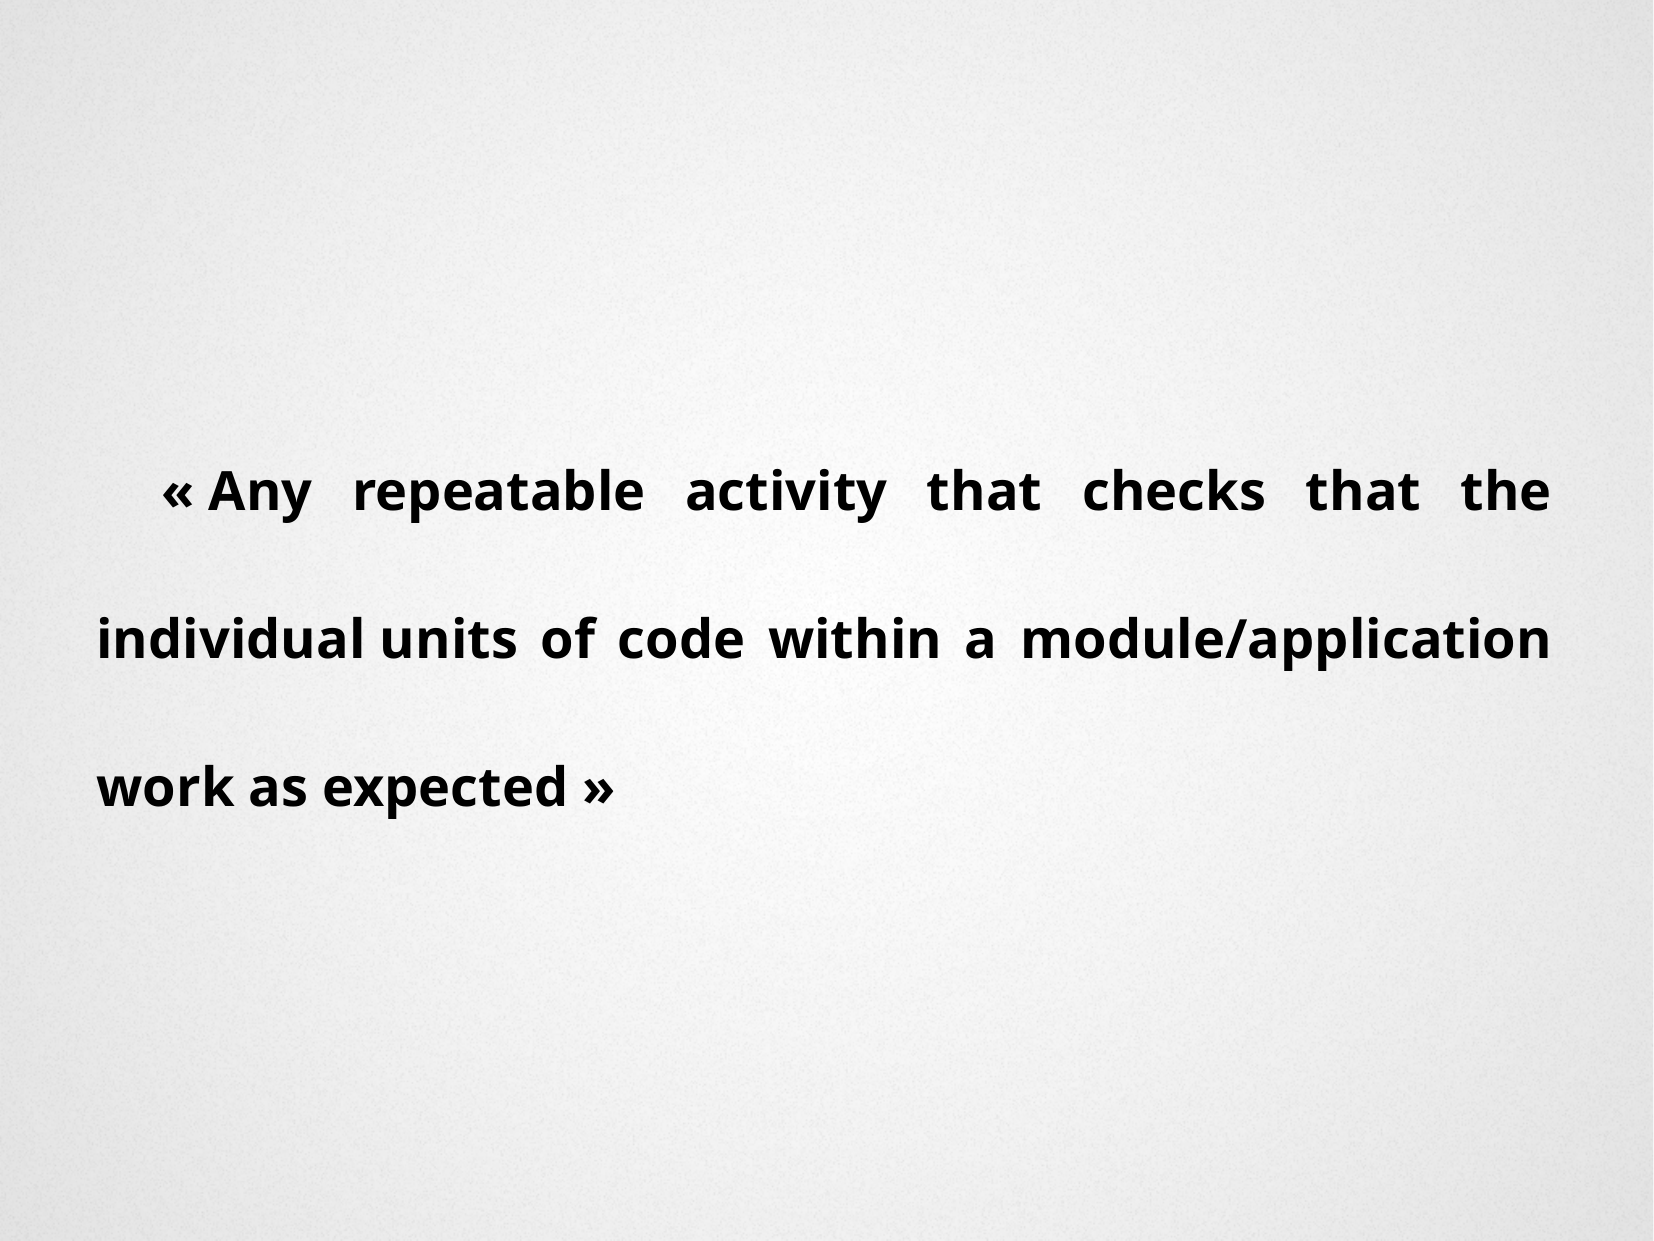

« Any repeatable activity that checks that the individual units of code within a module/application work as expected »